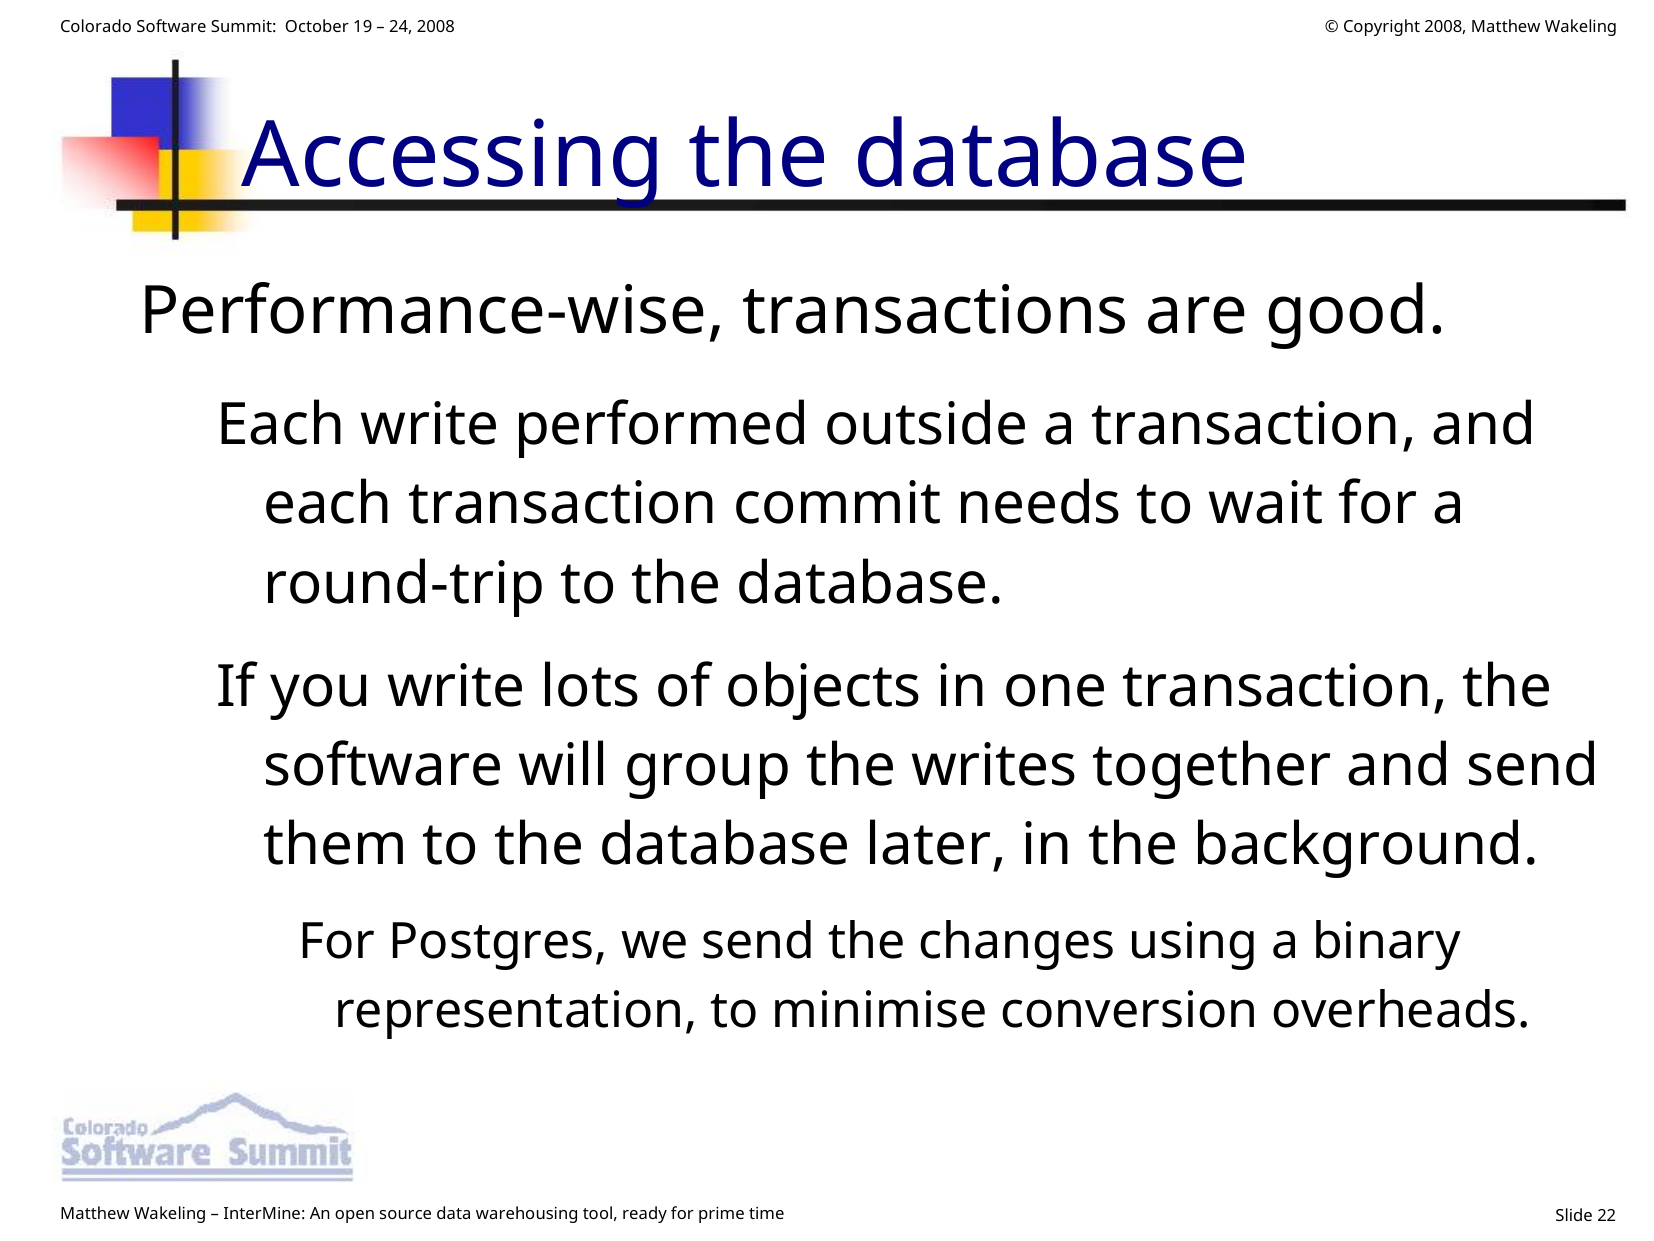

# Accessing the database
Performance-wise, transactions are good.
Each write performed outside a transaction, and each transaction commit needs to wait for a round-trip to the database.
If you write lots of objects in one transaction, the software will group the writes together and send them to the database later, in the background.
For Postgres, we send the changes using a binary representation, to minimise conversion overheads.